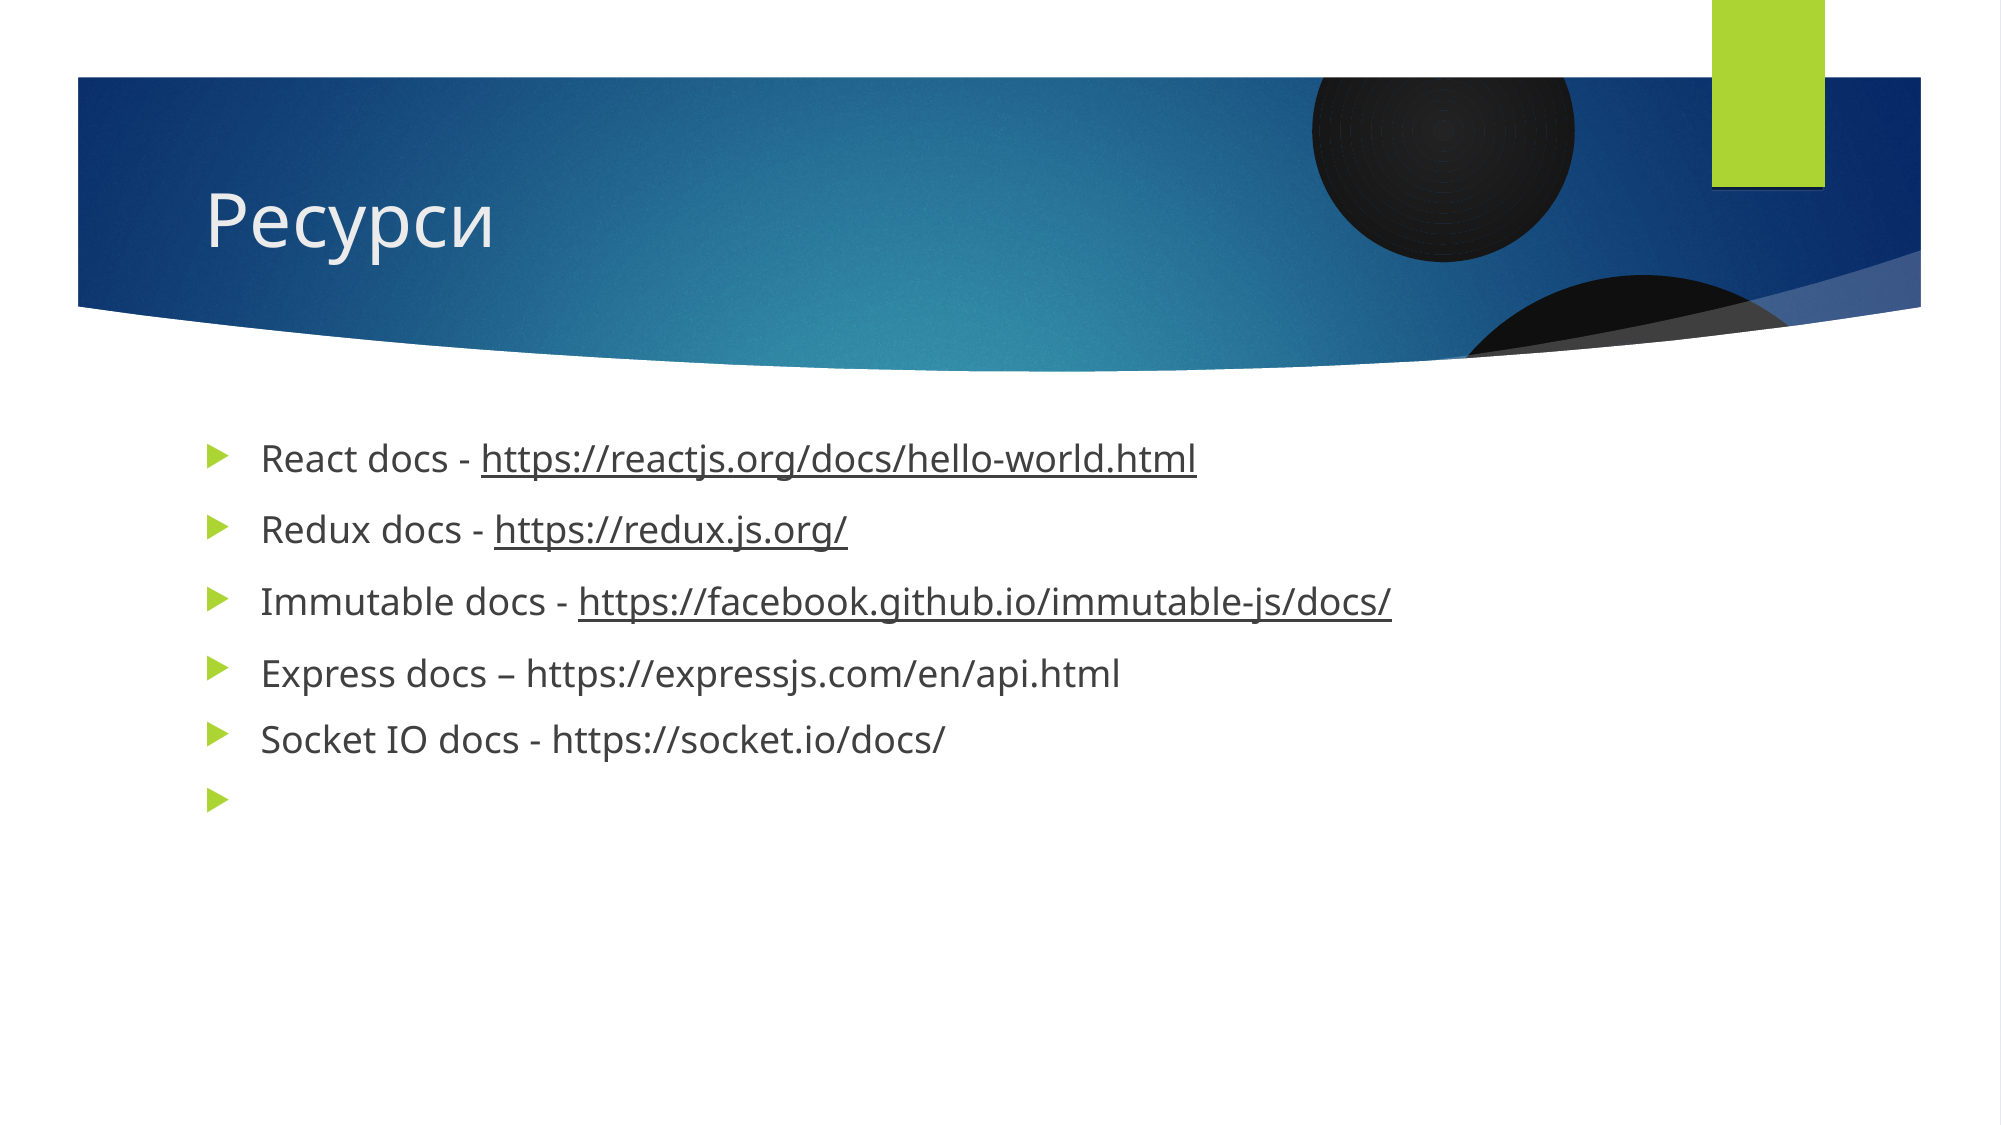

# Ресурси
React docs - https://reactjs.org/docs/hello-world.html
Redux docs - https://redux.js.org/
Immutable docs - https://facebook.github.io/immutable-js/docs/
Express docs – https://expressjs.com/en/api.html
Socket IO docs - https://socket.io/docs/